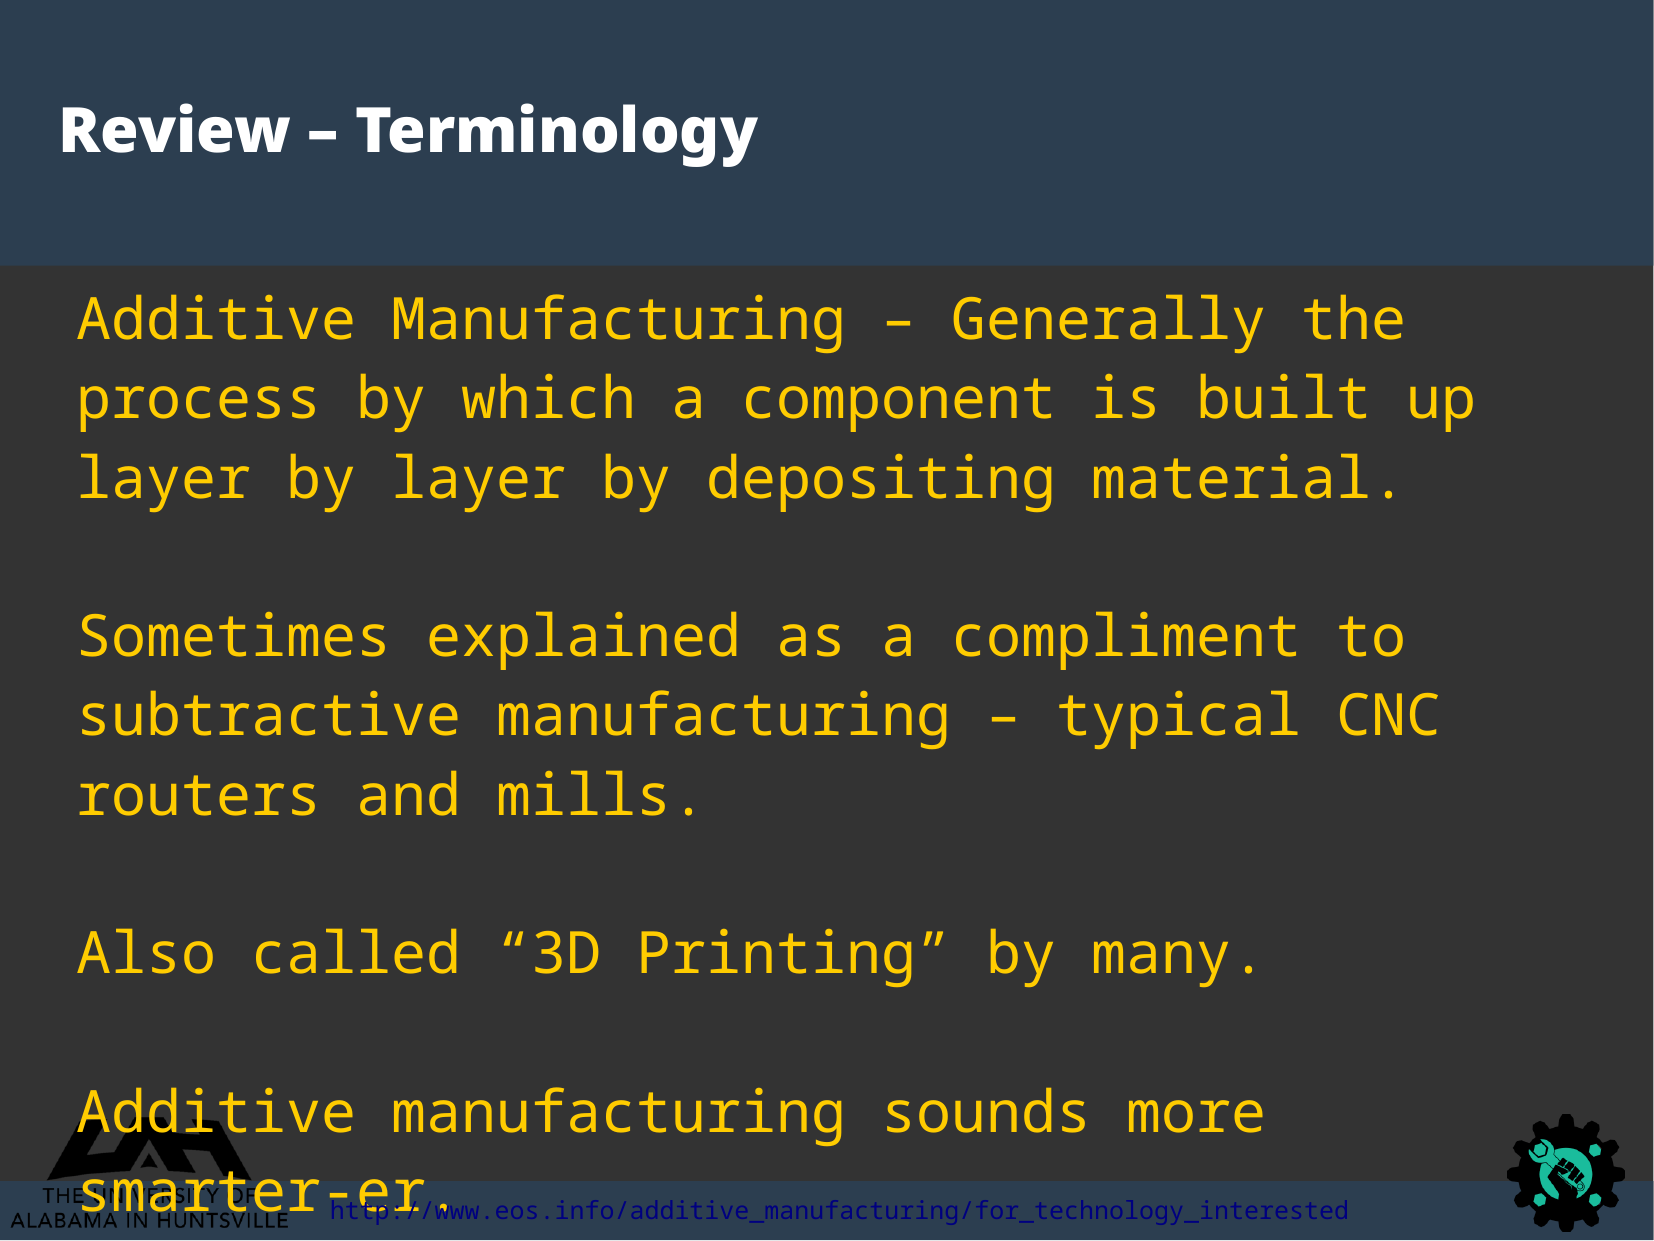

# Review – Terminology
Additive Manufacturing – Generally the process by which a component is built up layer by layer by depositing material.
Sometimes explained as a compliment to subtractive manufacturing – typical CNC routers and mills.
Also called “3D Printing” by many.
Additive manufacturing sounds more smarter-er.
http://www.eos.info/additive_manufacturing/for_technology_interested